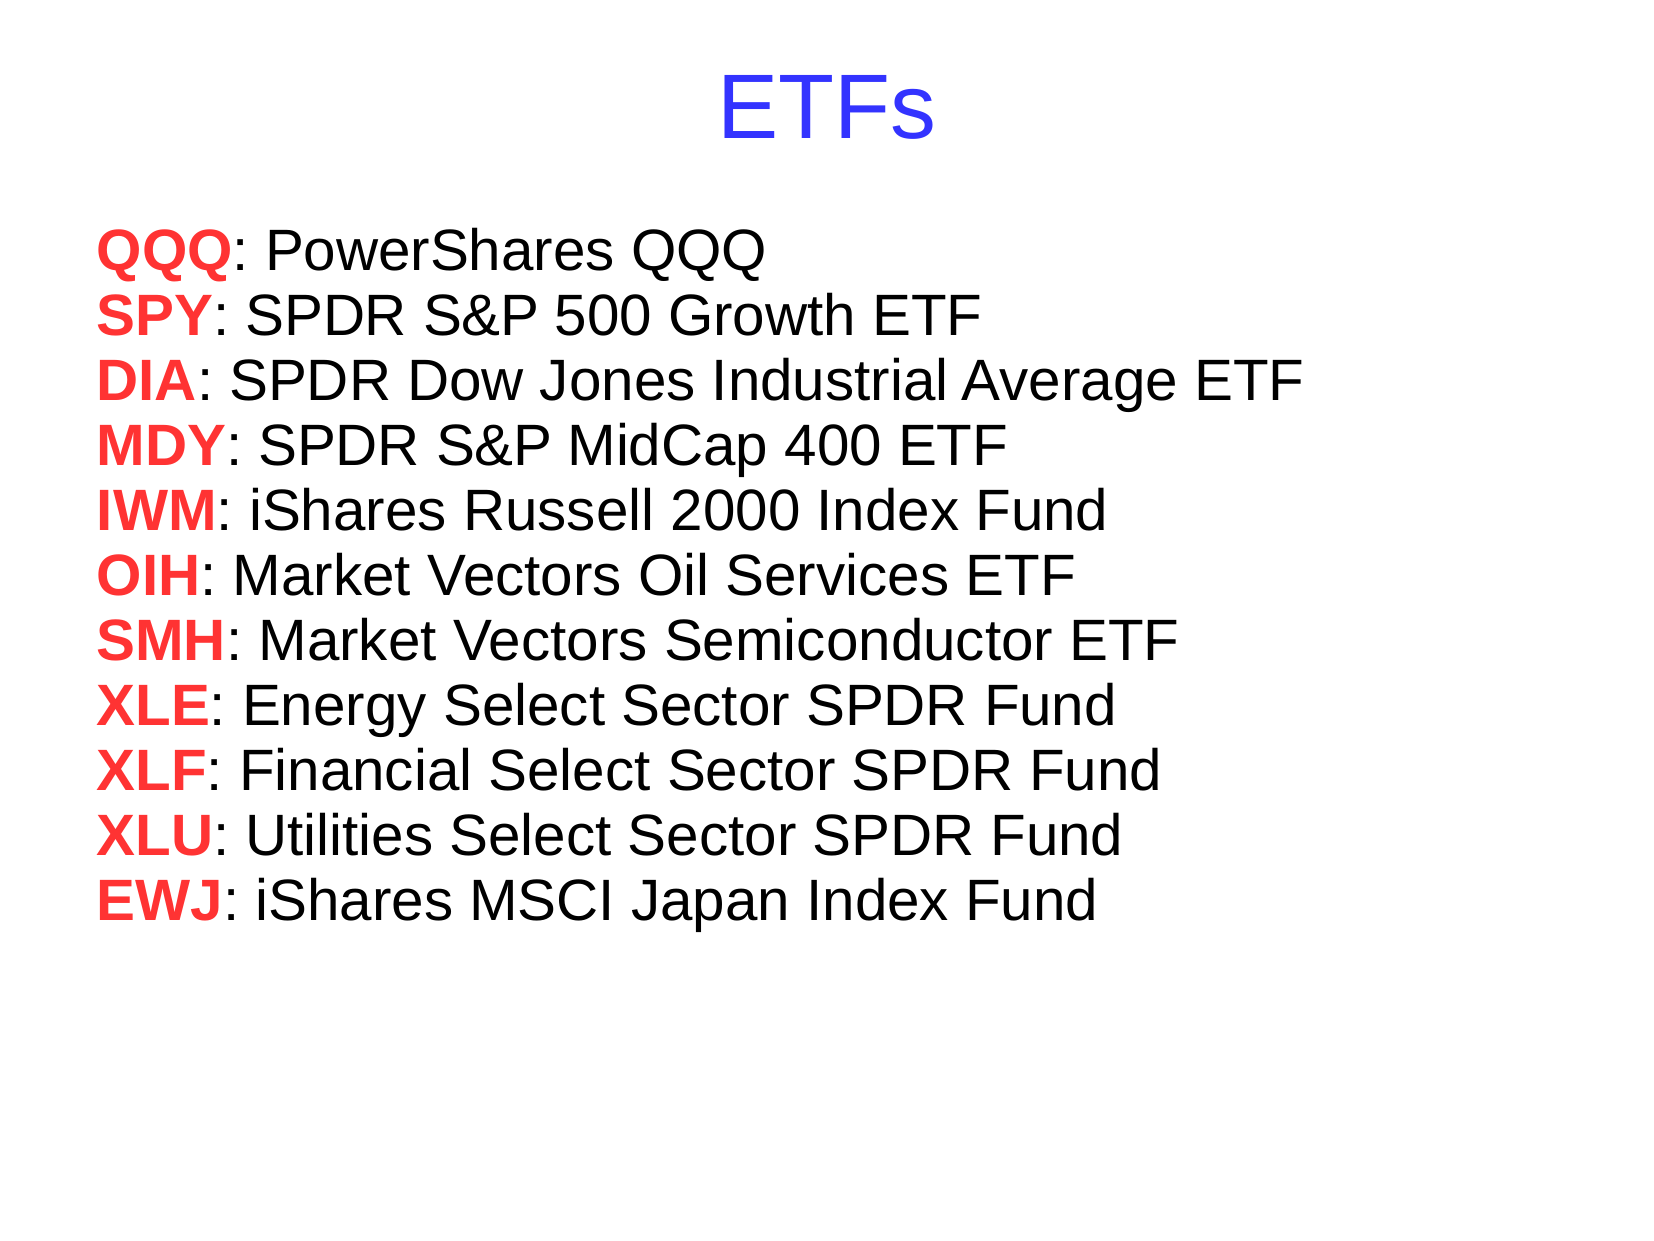

# ETFs
QQQ: PowerShares QQQ
SPY: SPDR S&P 500 Growth ETF
DIA: SPDR Dow Jones Industrial Average ETF
MDY: SPDR S&P MidCap 400 ETF
IWM: iShares Russell 2000 Index Fund
OIH: Market Vectors Oil Services ETF
SMH: Market Vectors Semiconductor ETF
XLE: Energy Select Sector SPDR Fund
XLF: Financial Select Sector SPDR Fund
XLU: Utilities Select Sector SPDR Fund
EWJ: iShares MSCI Japan Index Fund